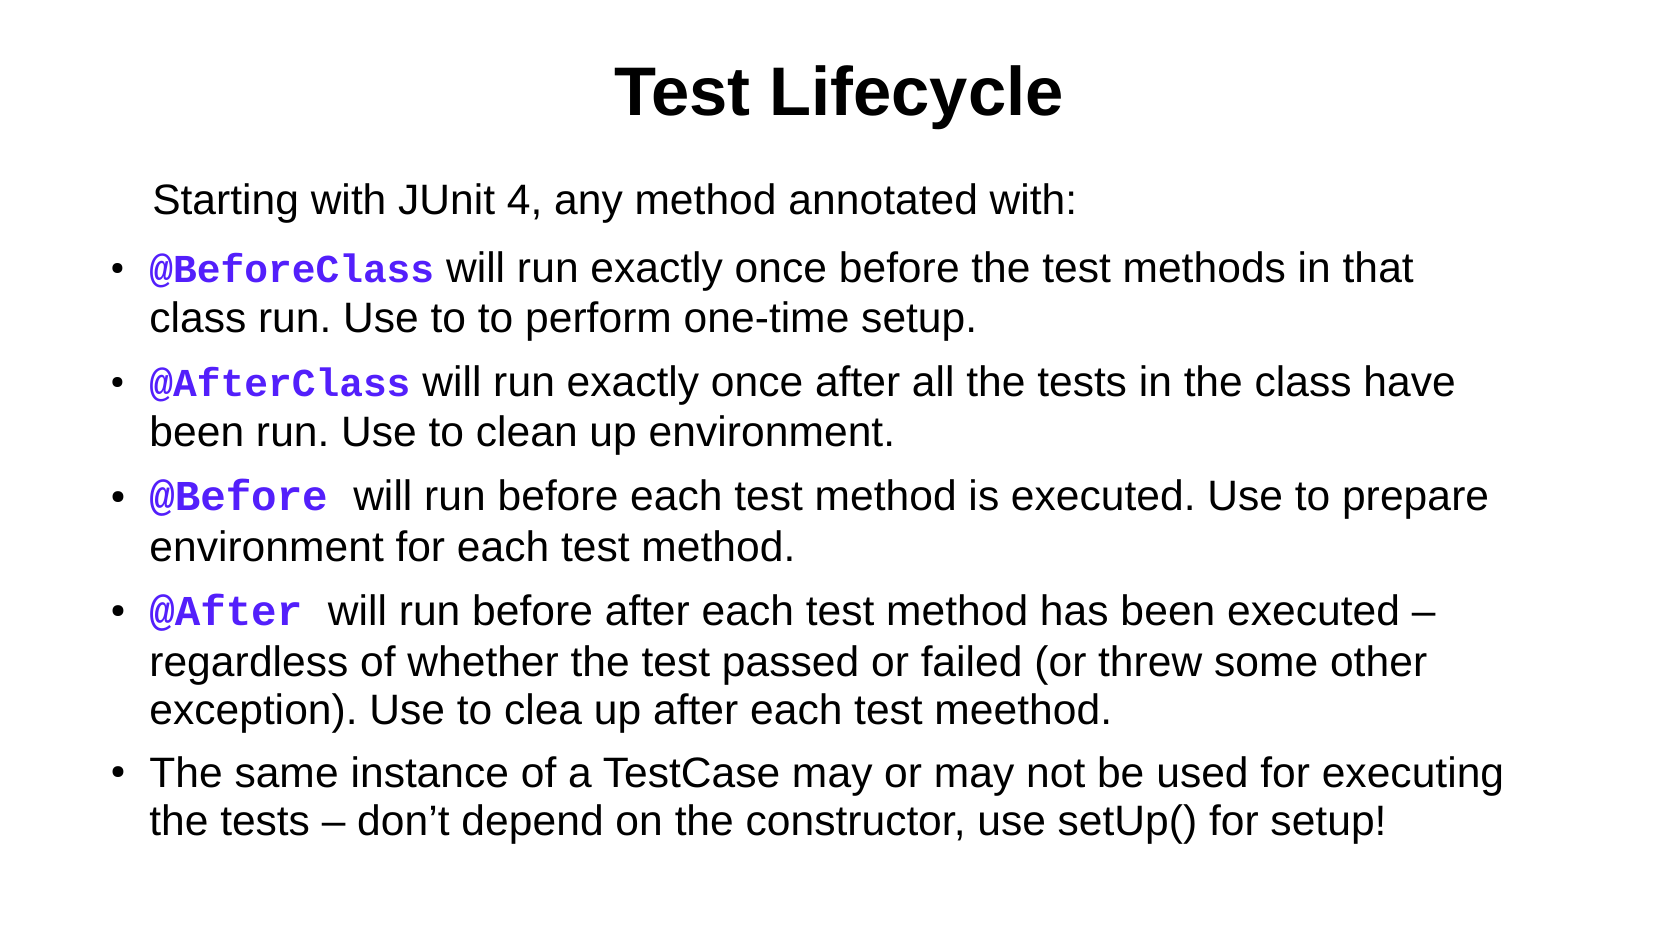

# Test Lifecycle
	Starting with JUnit 4, any method annotated with:
@BeforeClass will run exactly once before the test methods in that class run. Use to to perform one-time setup.
@AfterClass will run exactly once after all the tests in the class have been run. Use to clean up environment.
@Before will run before each test method is executed. Use to prepare environment for each test method.
@After will run before after each test method has been executed – regardless of whether the test passed or failed (or threw some other exception). Use to clea up after each test meethod.
The same instance of a TestCase may or may not be used for executing the tests – don’t depend on the constructor, use setUp() for setup!